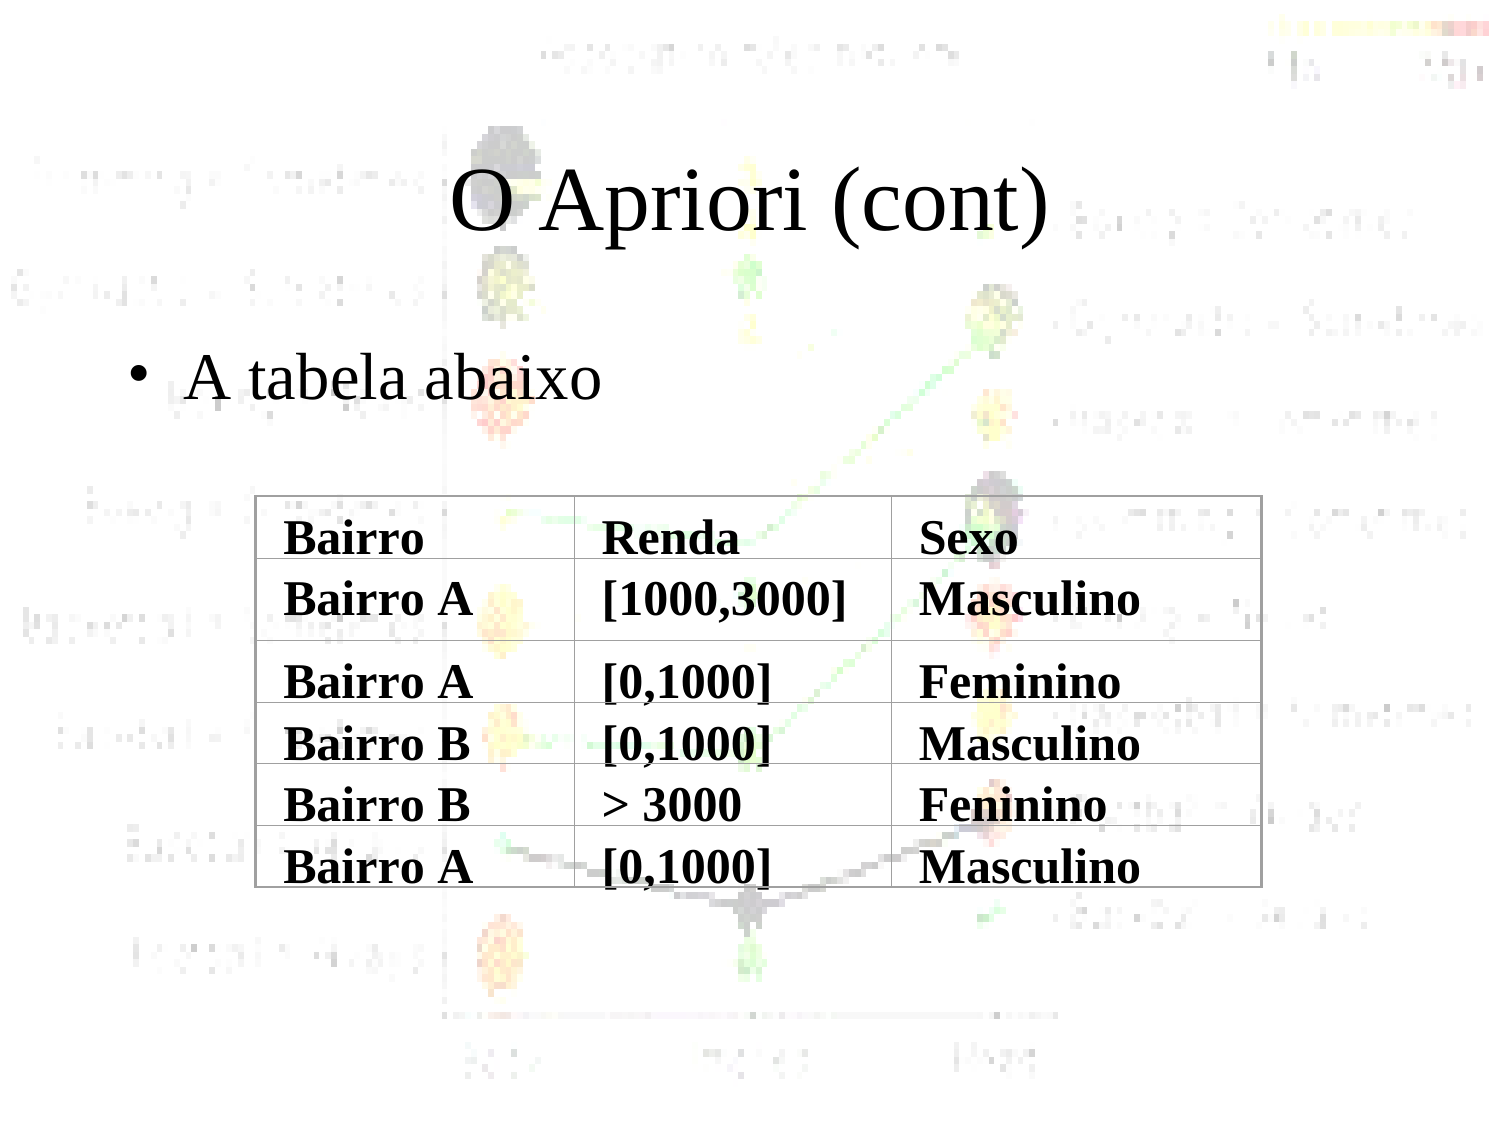

# O Apriori (cont)
A tabela abaixo
Bairro
Renda
Sexo
Bairro A
[1000,3000]
Masculino
Bairro A
[0,1000]
Feminino
Bairro B
[0,1000]
Masculino
Bairro B
> 3000
Feninino
Bairro A
[0,1000]
Masculino